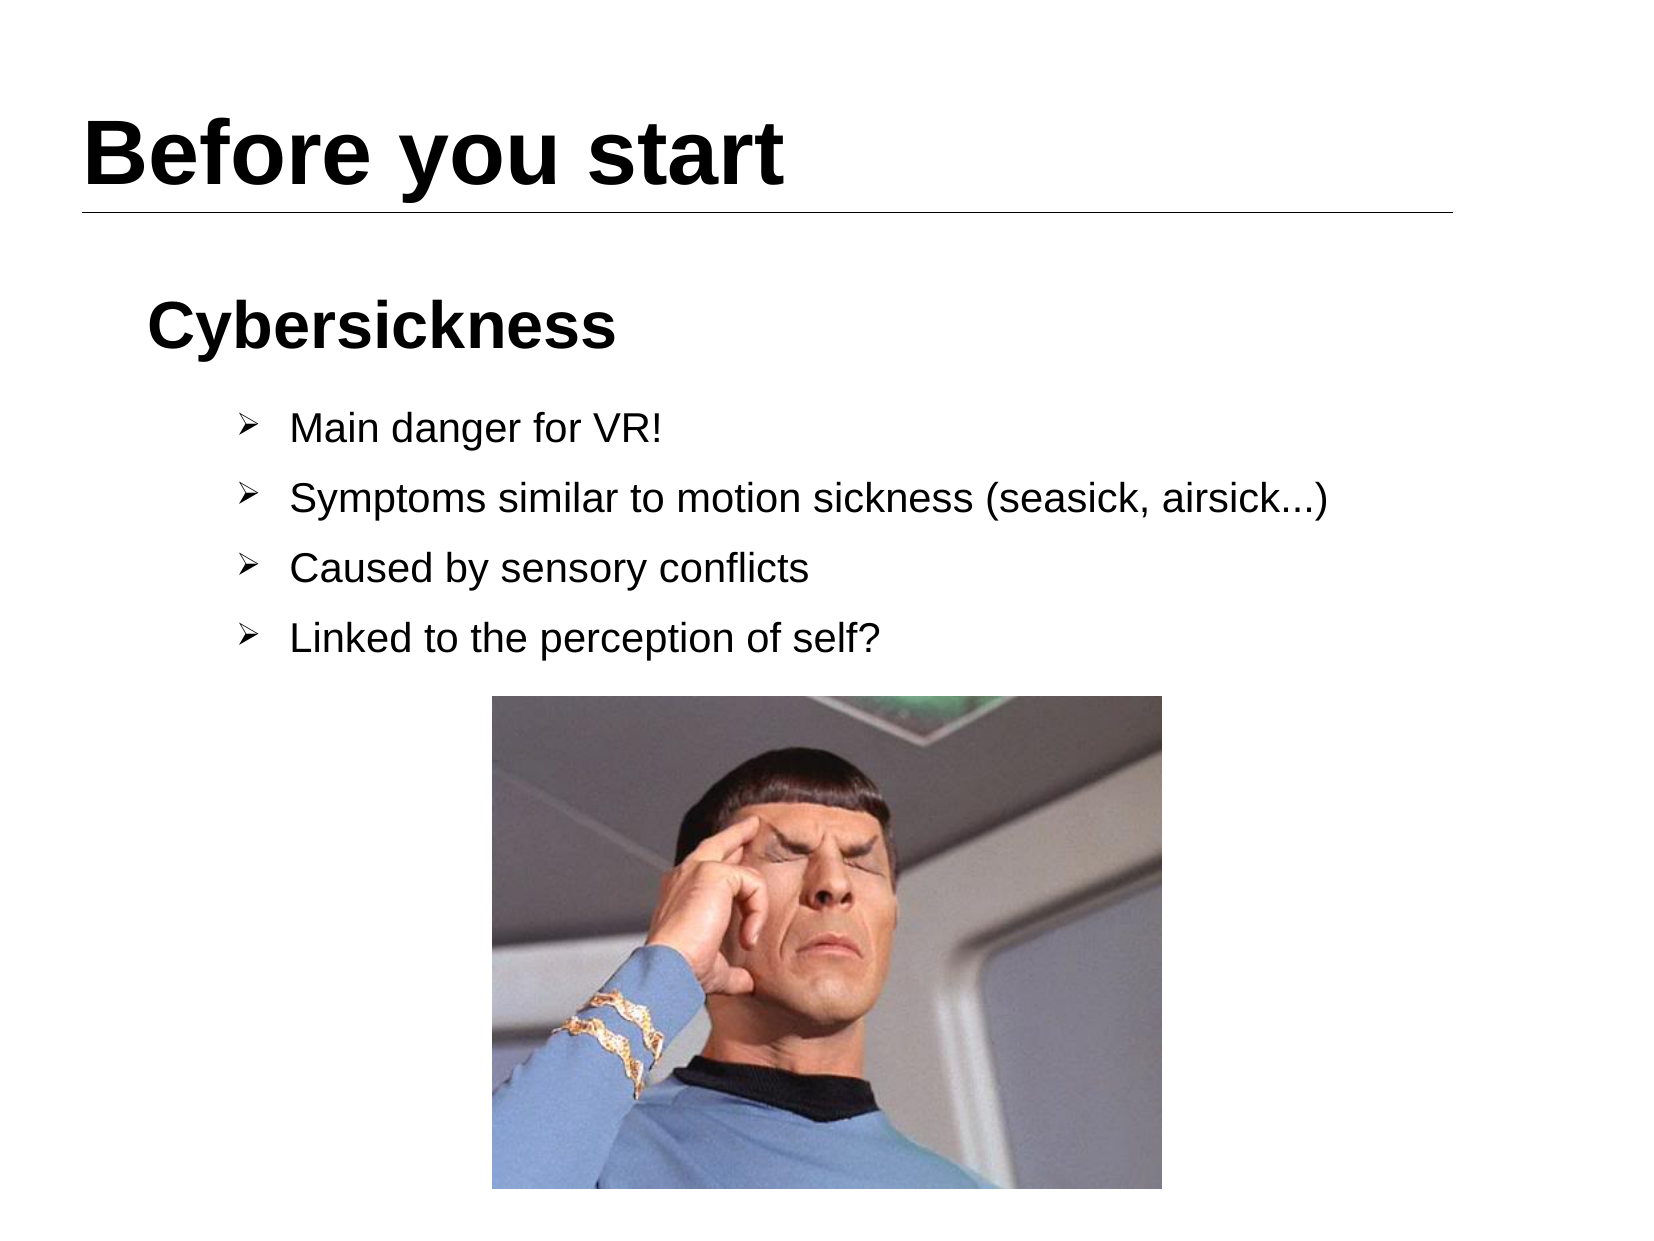

# Before you start
Cybersickness
Main danger for VR!
Symptoms similar to motion sickness (seasick, airsick...)
Caused by sensory conflicts
Linked to the perception of self?